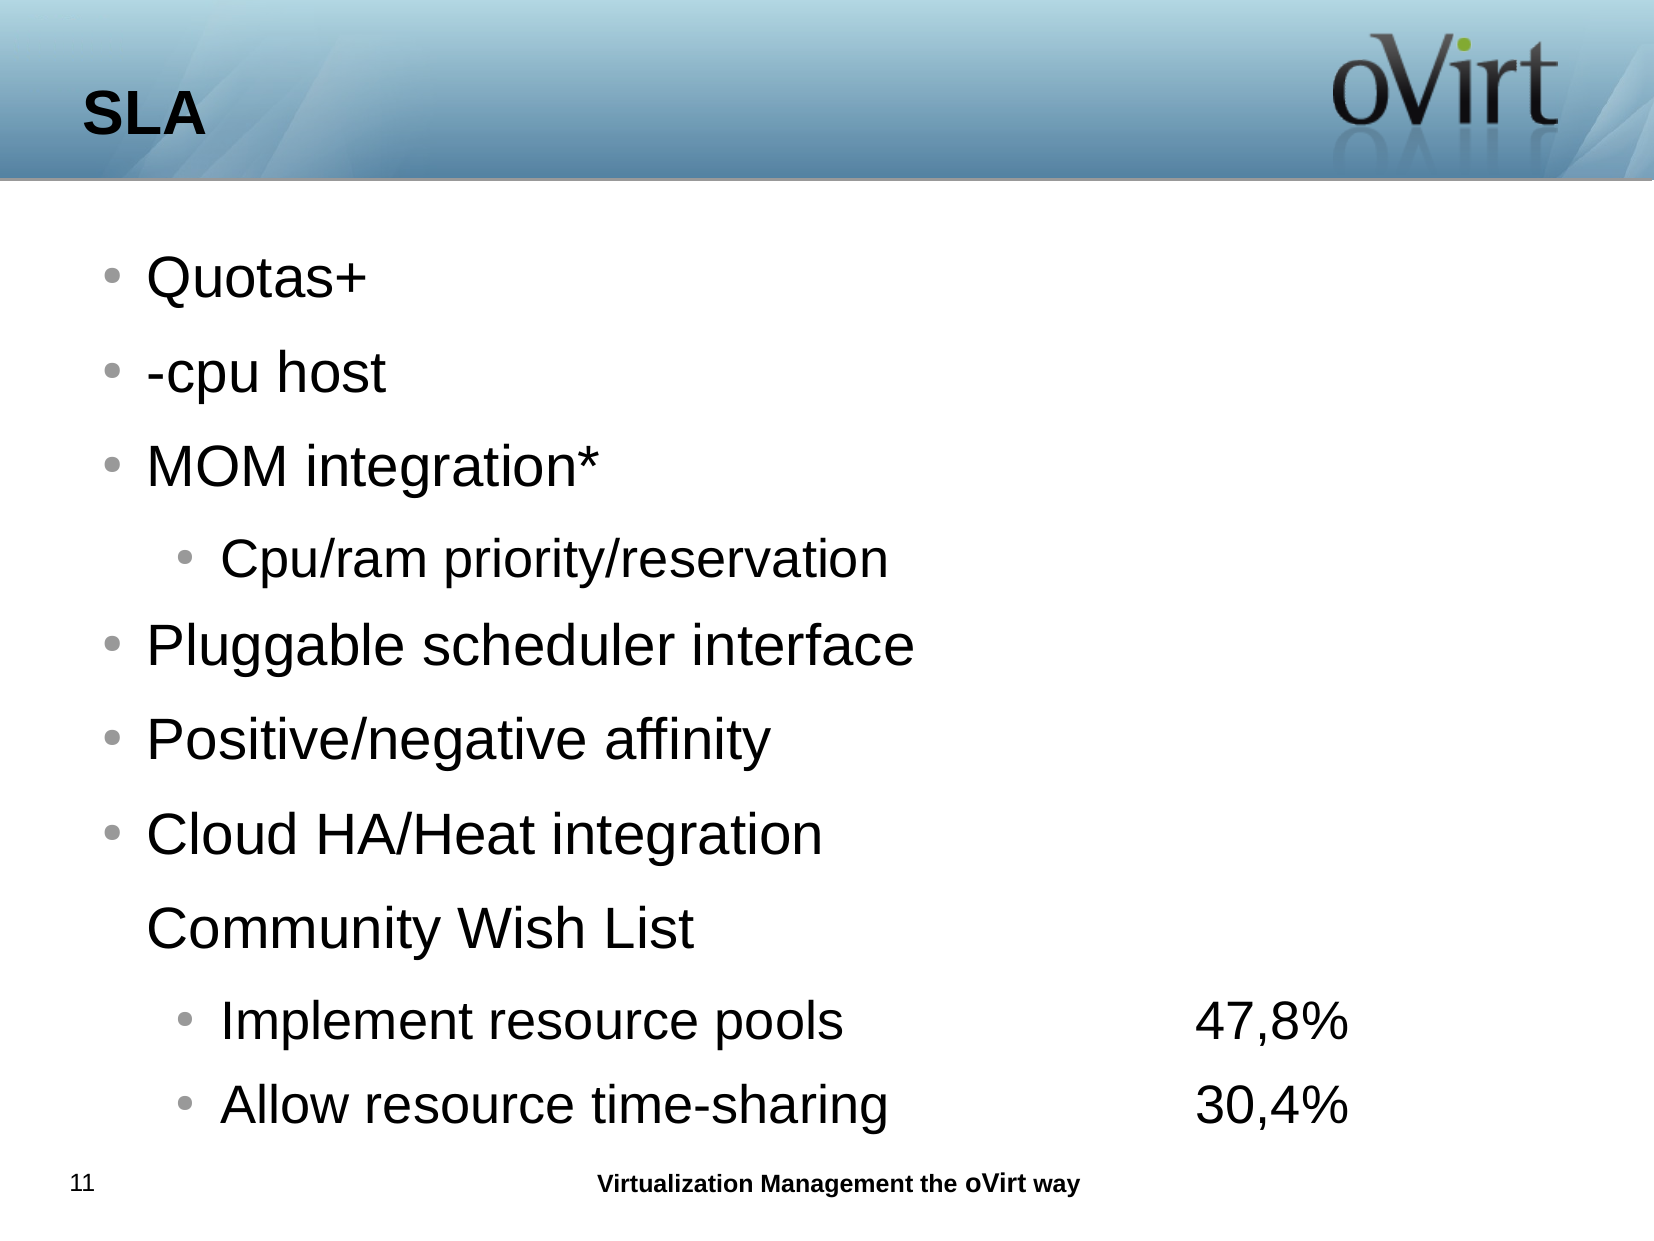

# SLA
Quotas+
-cpu host
MOM integration*
Cpu/ram priority/reservation
Pluggable scheduler interface
Positive/negative affinity
Cloud HA/Heat integration
Community Wish List
Implement resource pools					47,8%
Allow resource time-sharing					30,4%